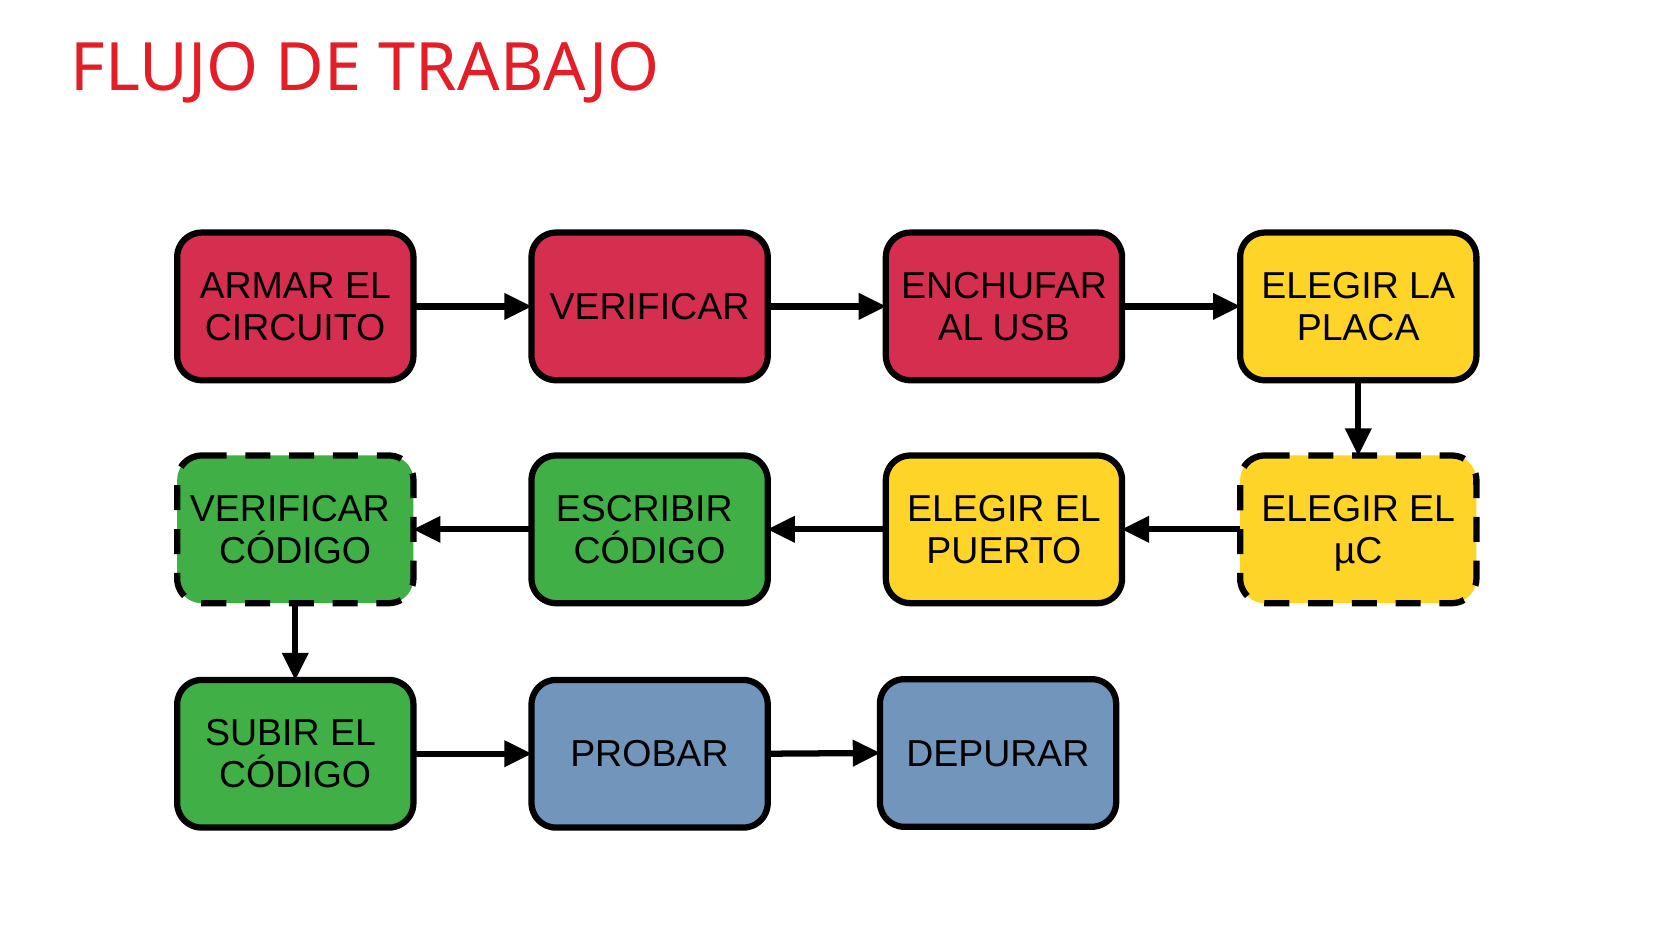

# FLUJO DE TRABAJO
ARMAR EL
CIRCUITO
VERIFICAR
ENCHUFAR
AL USB
ELEGIR LA
PLACA
VERIFICAR
CÓDIGO
ESCRIBIR
CÓDIGO
ELEGIR EL
PUERTO
ELEGIR EL
µC
DEPURAR
SUBIR EL
CÓDIGO
PROBAR